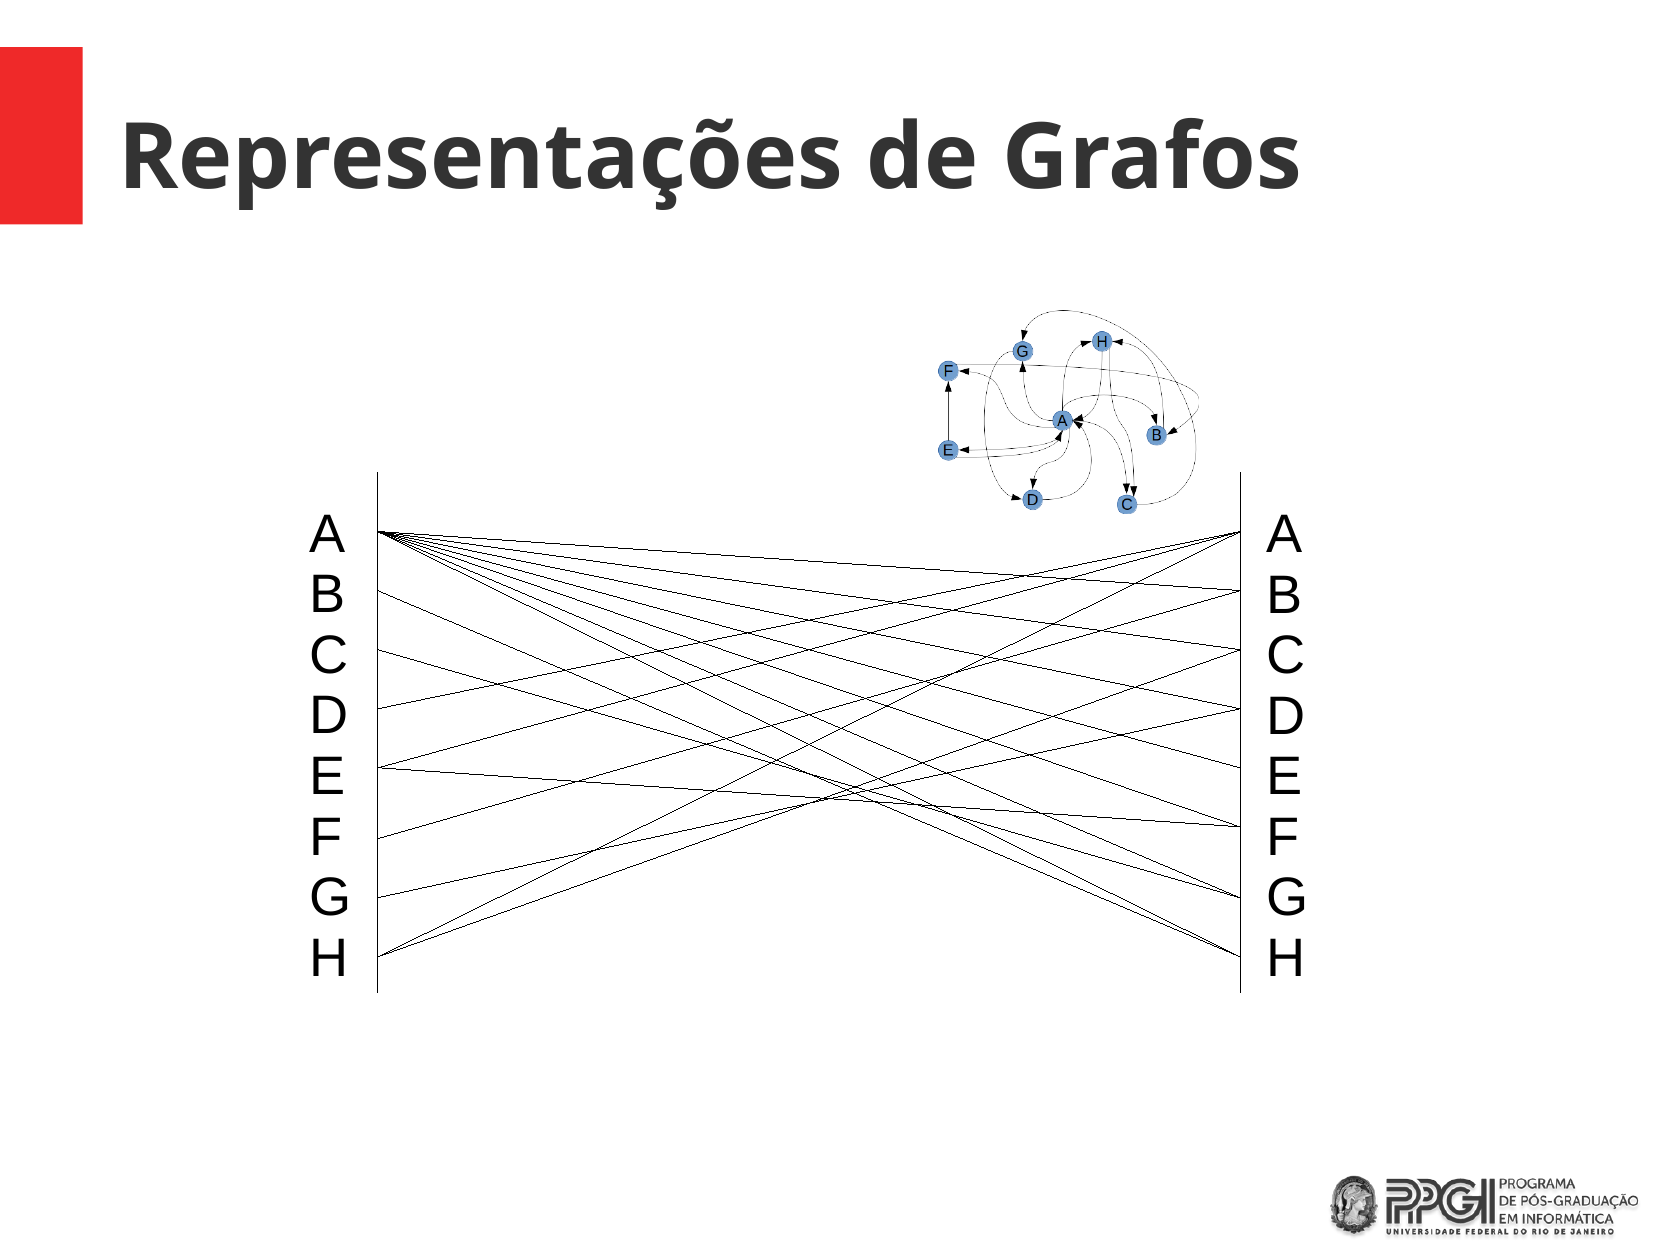

# Representações de Grafos
A
B
C
D
E
F
G
H
A
B
C
D
E
F
G
H